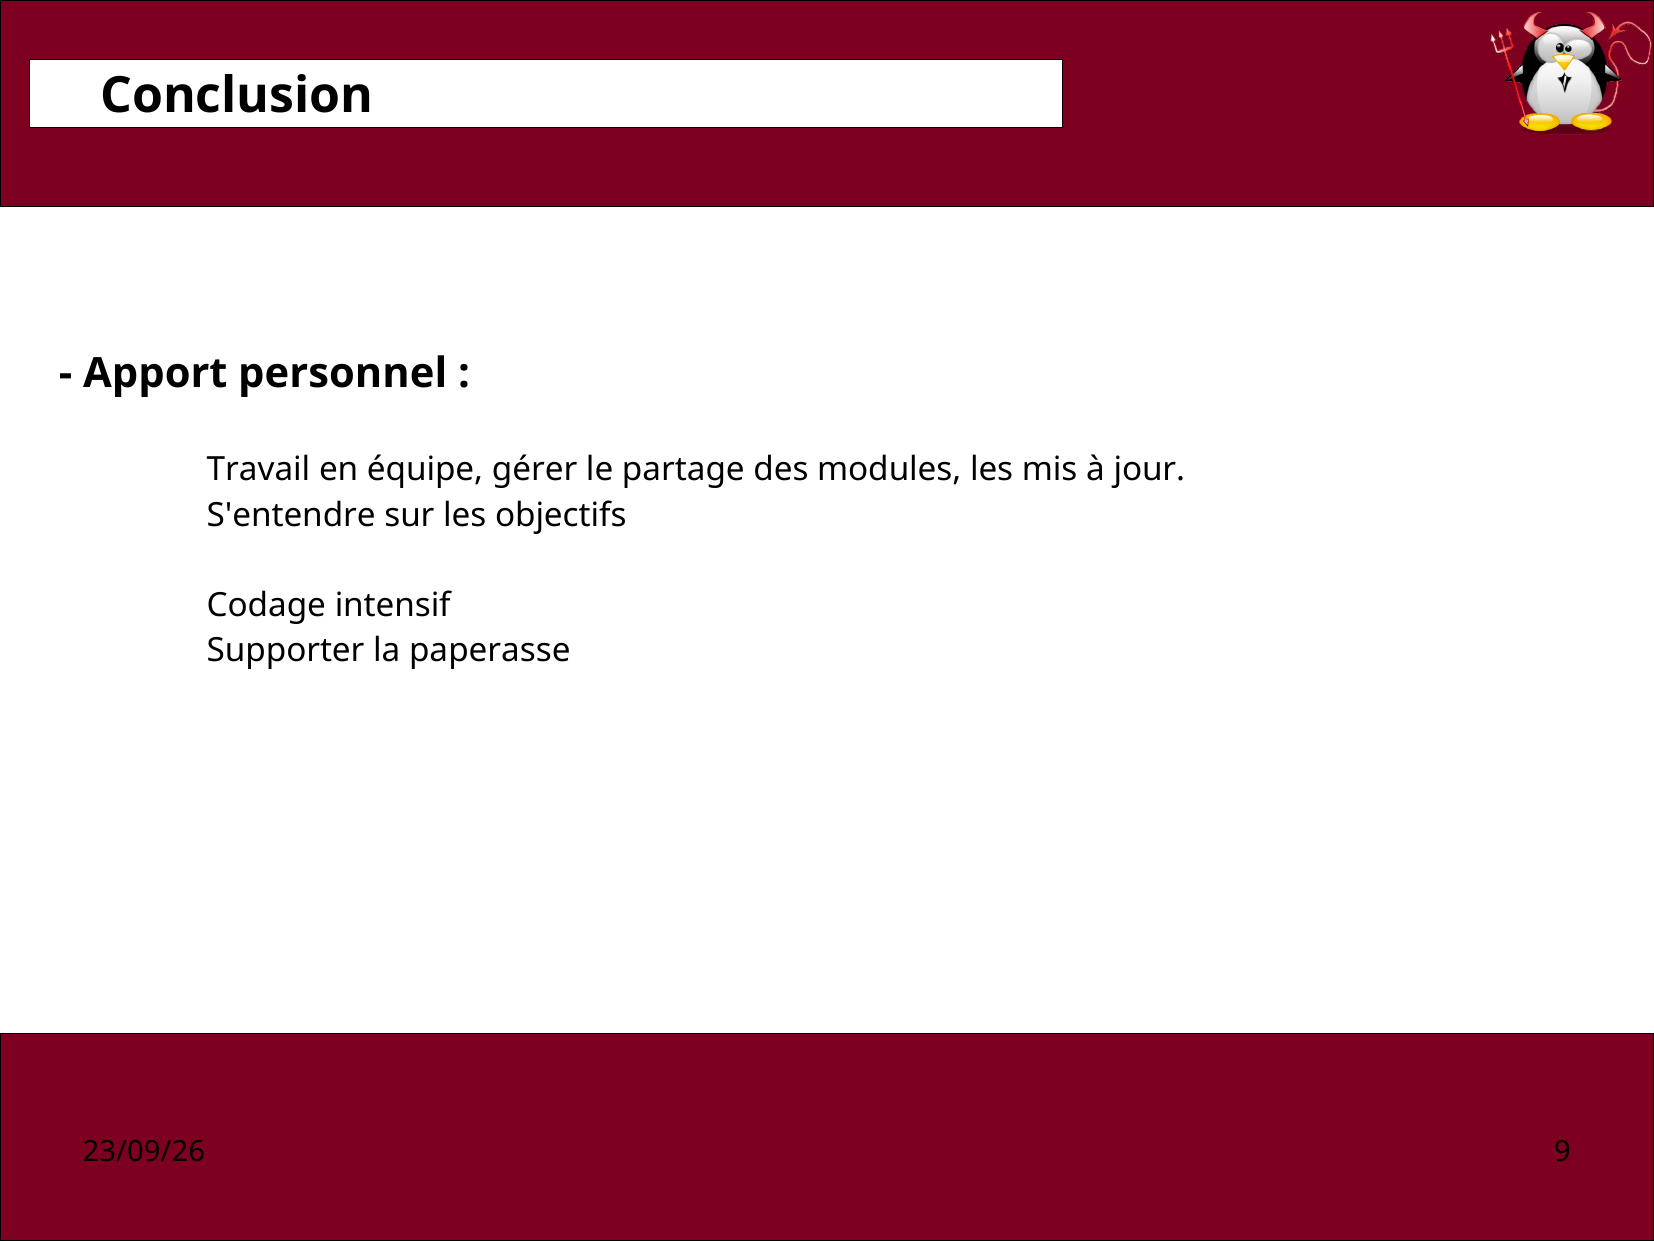

Conclusion
- Apport personnel :
		Travail en équipe, gérer le partage des modules, les mis à jour.
		S'entendre sur les objectifs
		Codage intensif
		Supporter la paperasse
9